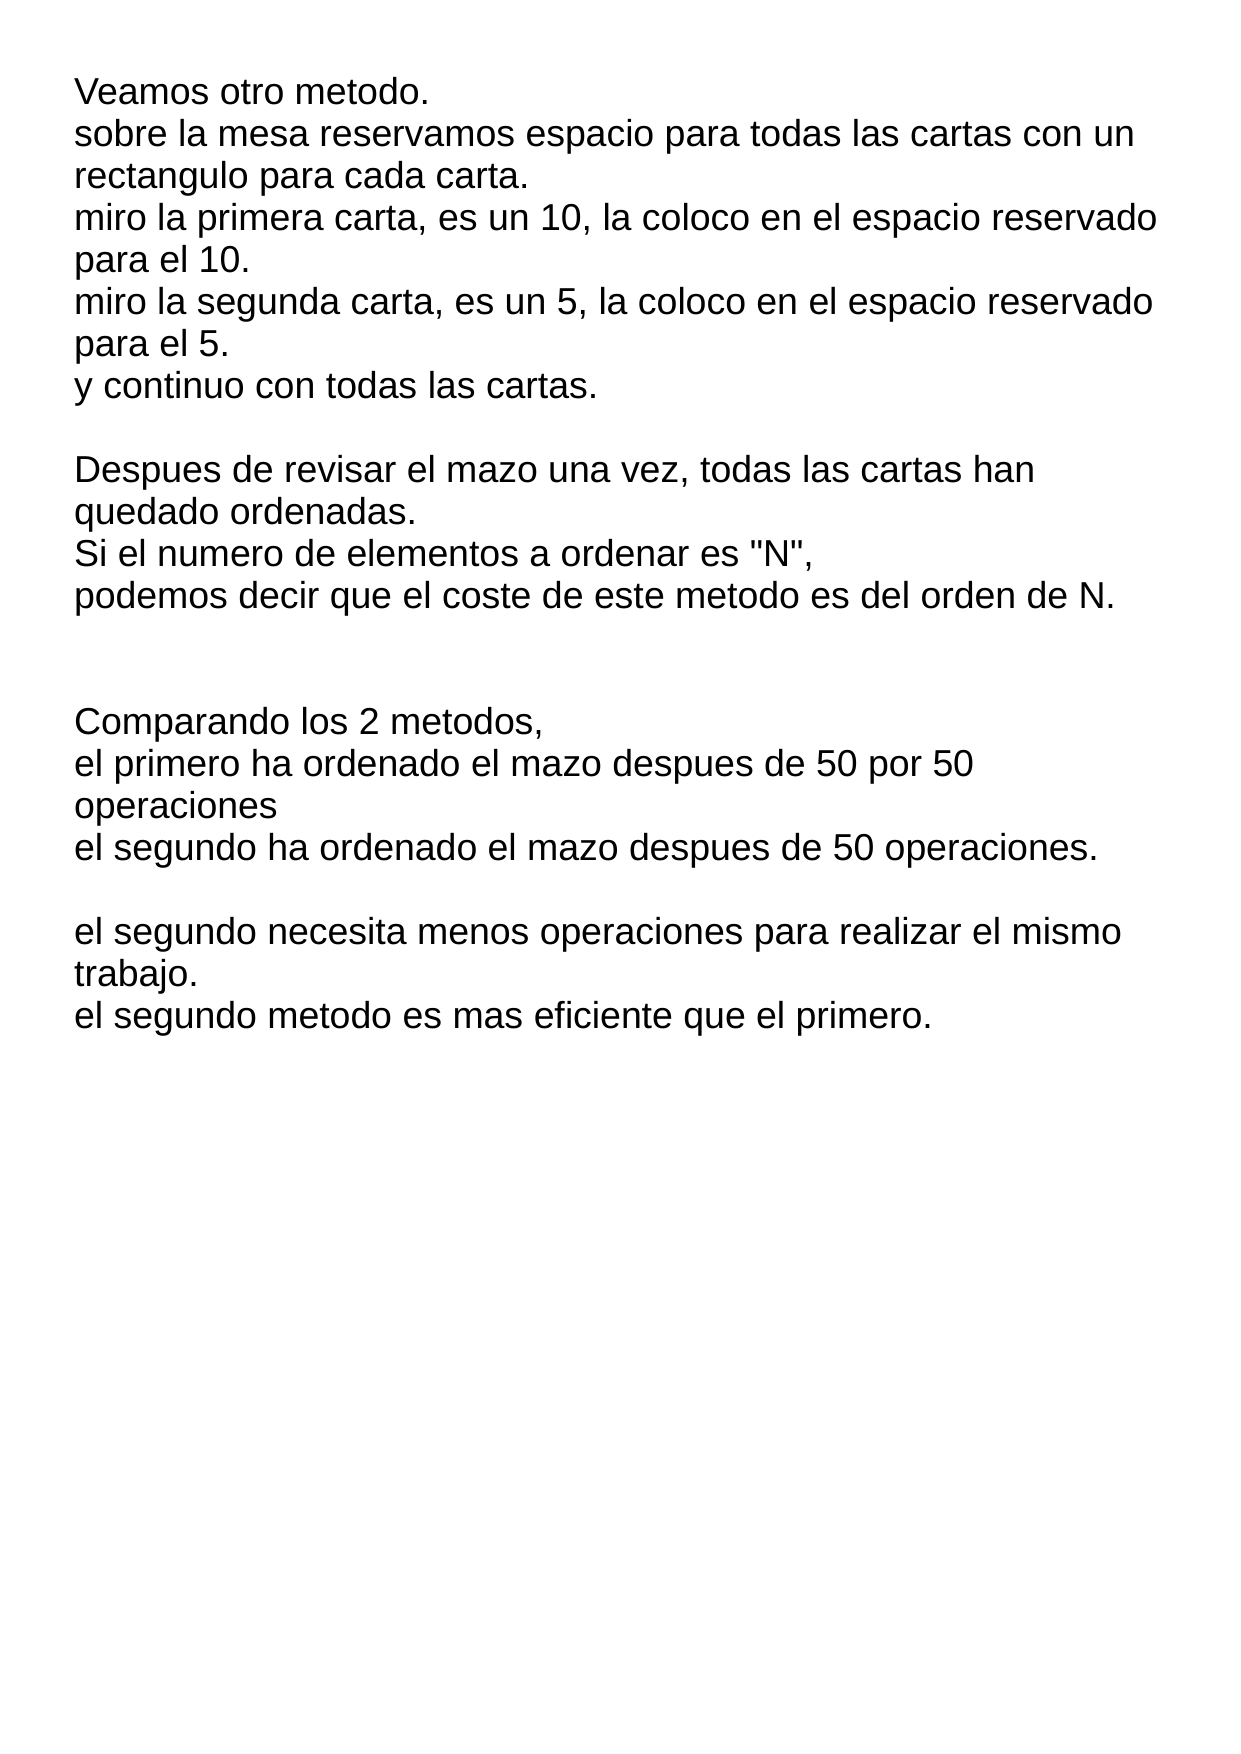

Veamos otro metodo.
sobre la mesa reservamos espacio para todas las cartas con un rectangulo para cada carta.
miro la primera carta, es un 10, la coloco en el espacio reservado para el 10.
miro la segunda carta, es un 5, la coloco en el espacio reservado para el 5.
y continuo con todas las cartas.
Despues de revisar el mazo una vez, todas las cartas han quedado ordenadas.
Si el numero de elementos a ordenar es "N",
podemos decir que el coste de este metodo es del orden de N.
Comparando los 2 metodos,
el primero ha ordenado el mazo despues de 50 por 50 operaciones
el segundo ha ordenado el mazo despues de 50 operaciones.
el segundo necesita menos operaciones para realizar el mismo trabajo.
el segundo metodo es mas eficiente que el primero.